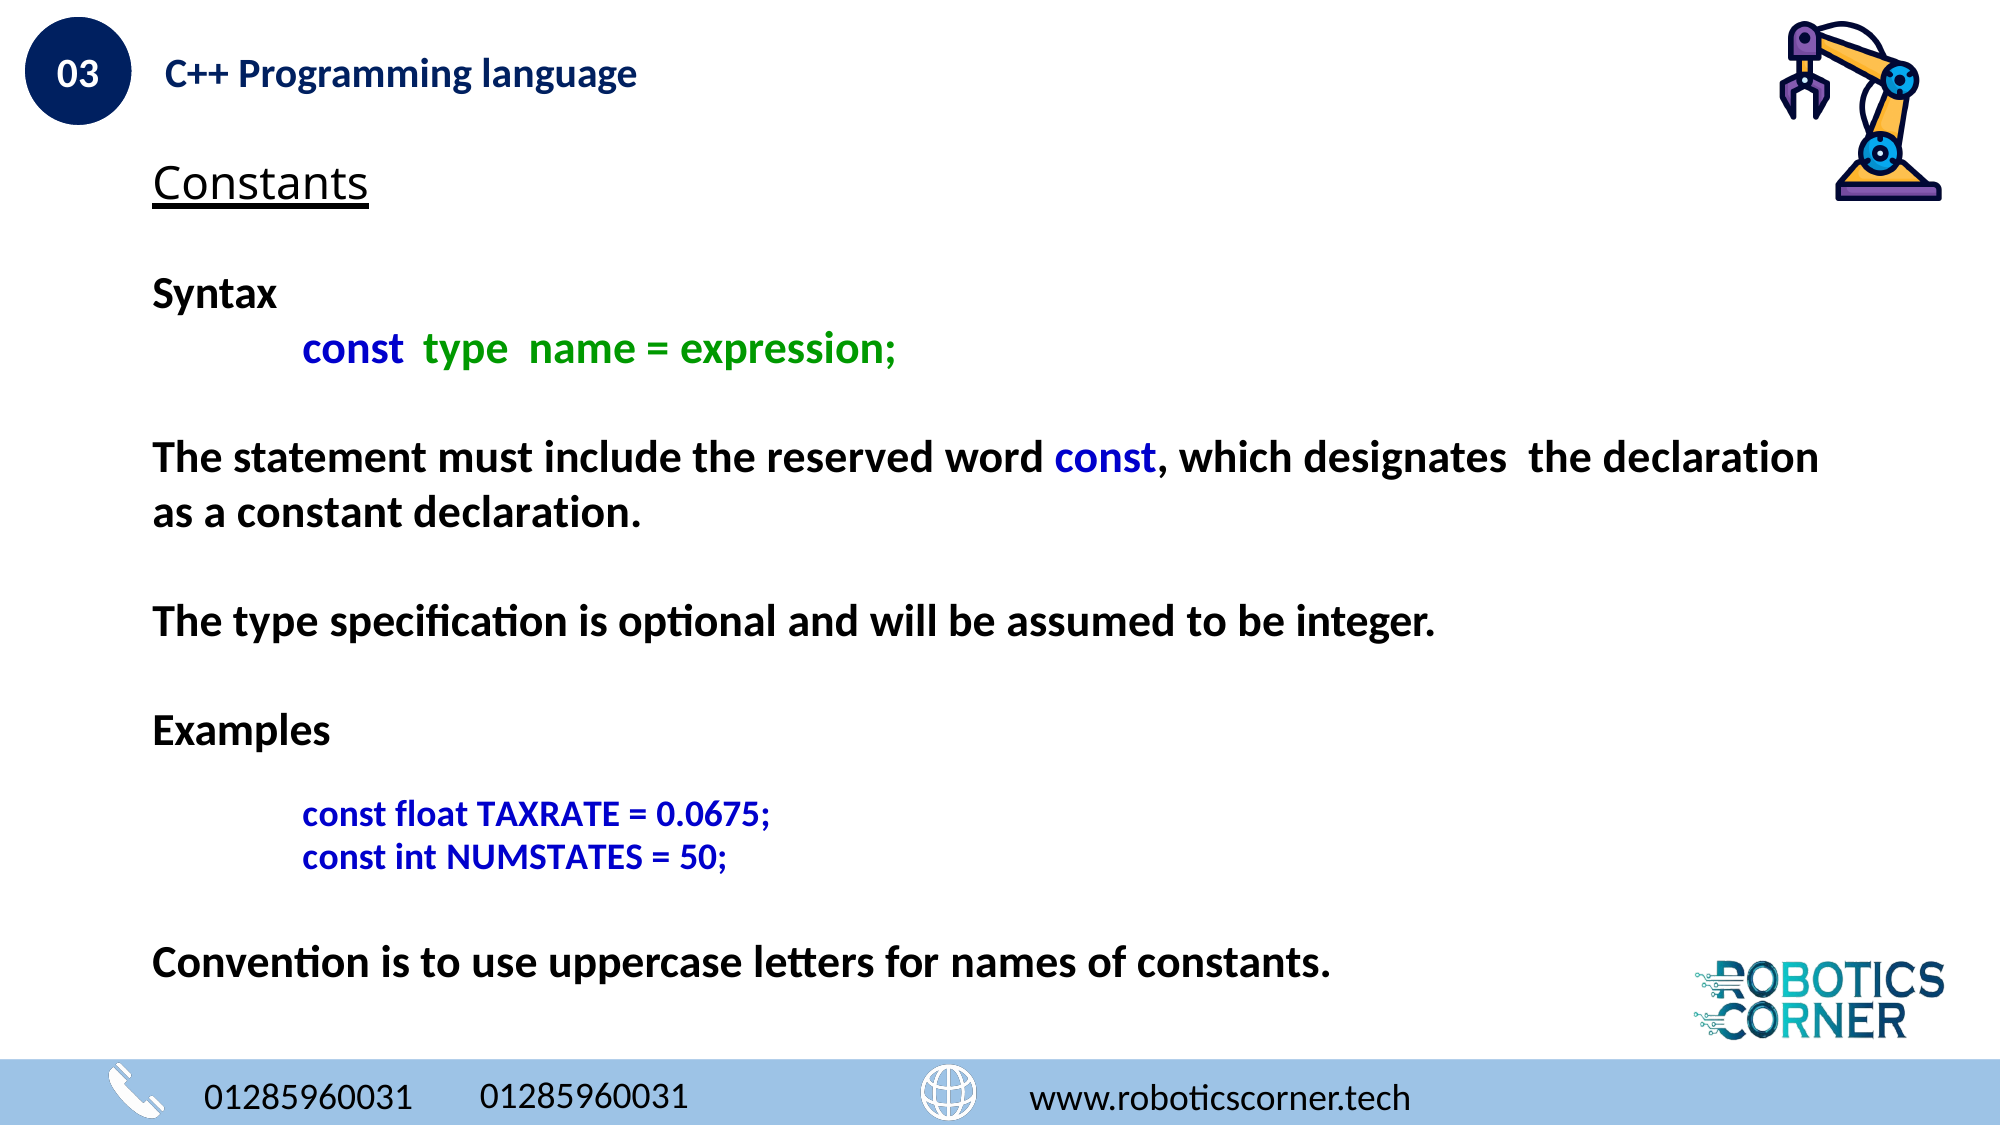

03
C++ Programming language
# Constants
Syntax
const type name = expression;
The statement must include the reserved word const, which designates the declaration as a constant declaration.
The type specification is optional and will be assumed to be integer.
Examples
const float TAXRATE = 0.0675;
const int NUMSTATES = 50;
Convention is to use uppercase letters for names of constants.
01285960031
01285960031
www.roboticscorner.tech